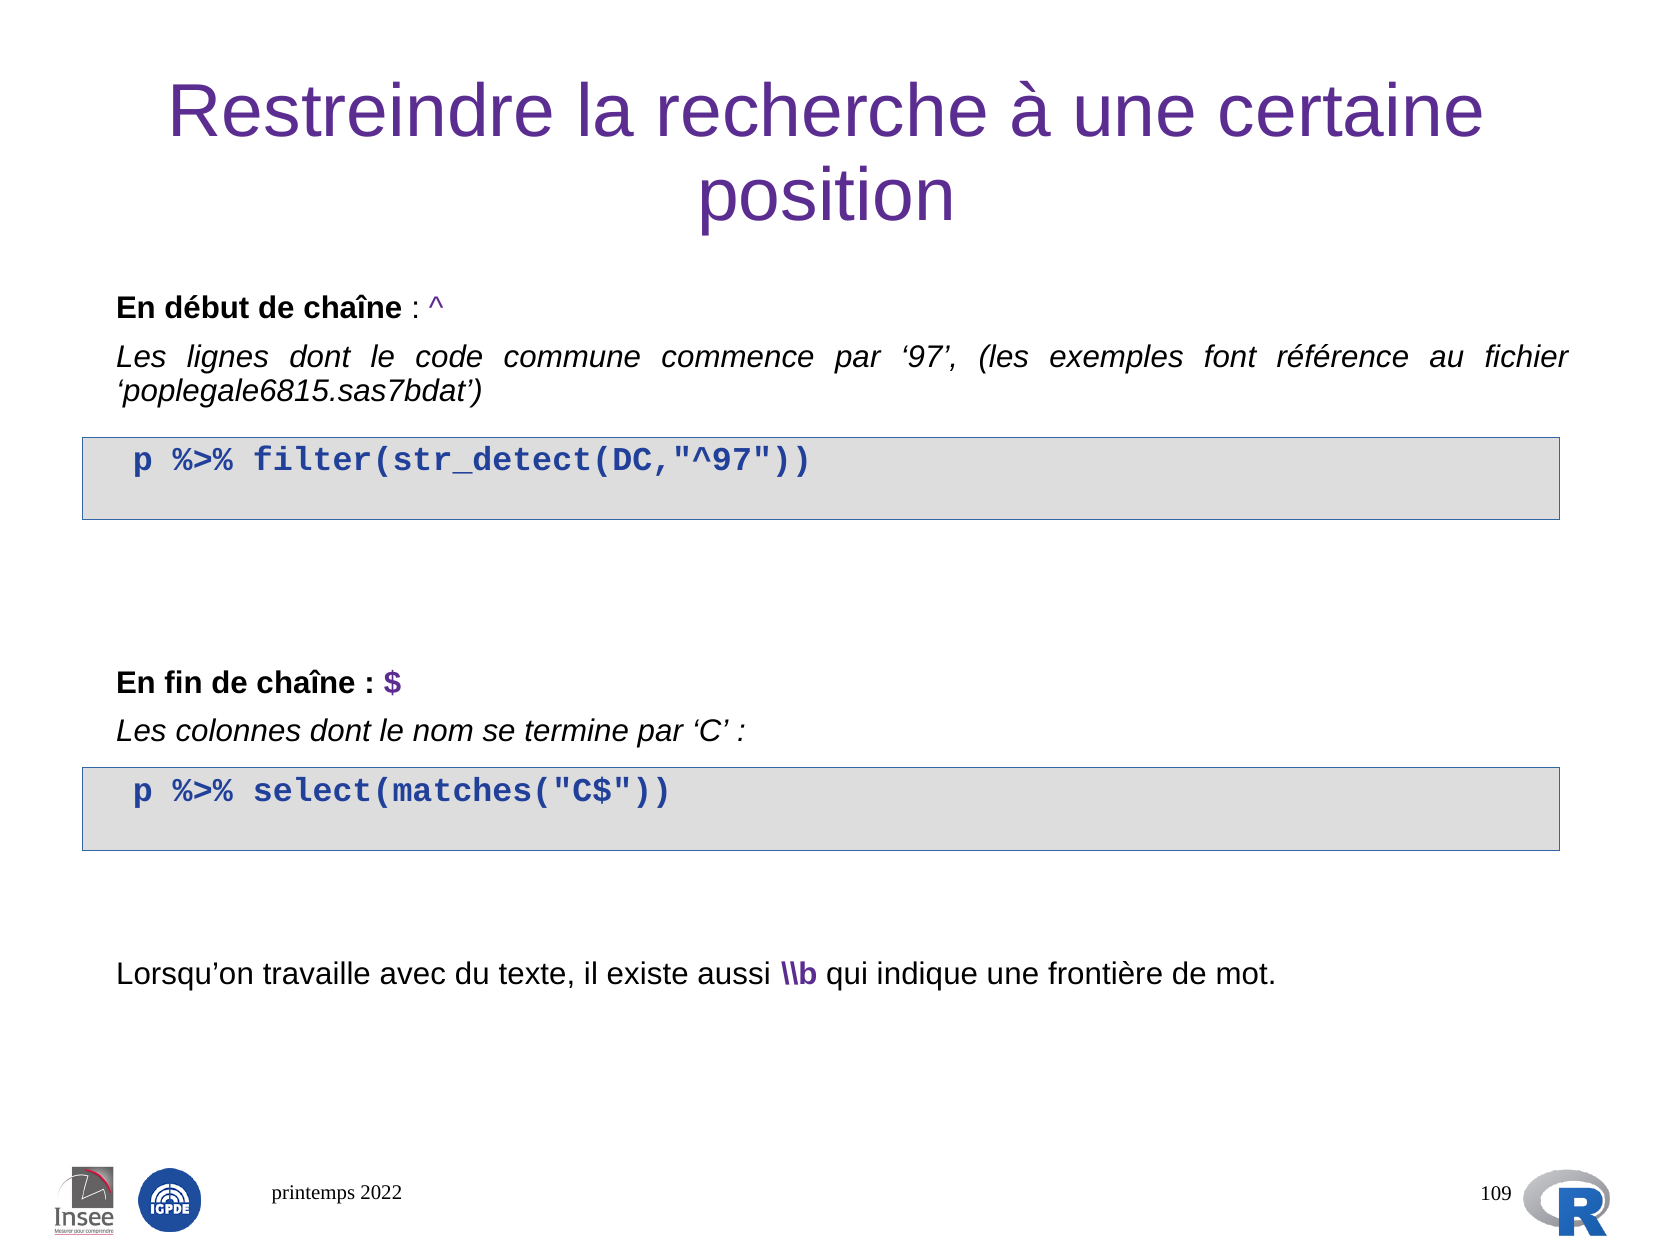

# Restreindre la recherche à une certaine position
En début de chaîne : ^
Les lignes dont le code commune commence par ‘97’, (les exemples font référence au fichier ‘poplegale6815.sas7bdat’)
En fin de chaîne : $
Les colonnes dont le nom se termine par ‘C’ :
Lorsqu’on travaille avec du texte, il existe aussi \\b qui indique une frontière de mot.
p %>% filter(str_detect(DC,"^97"))
p %>% select(matches("C$"))
printemps 2022
109